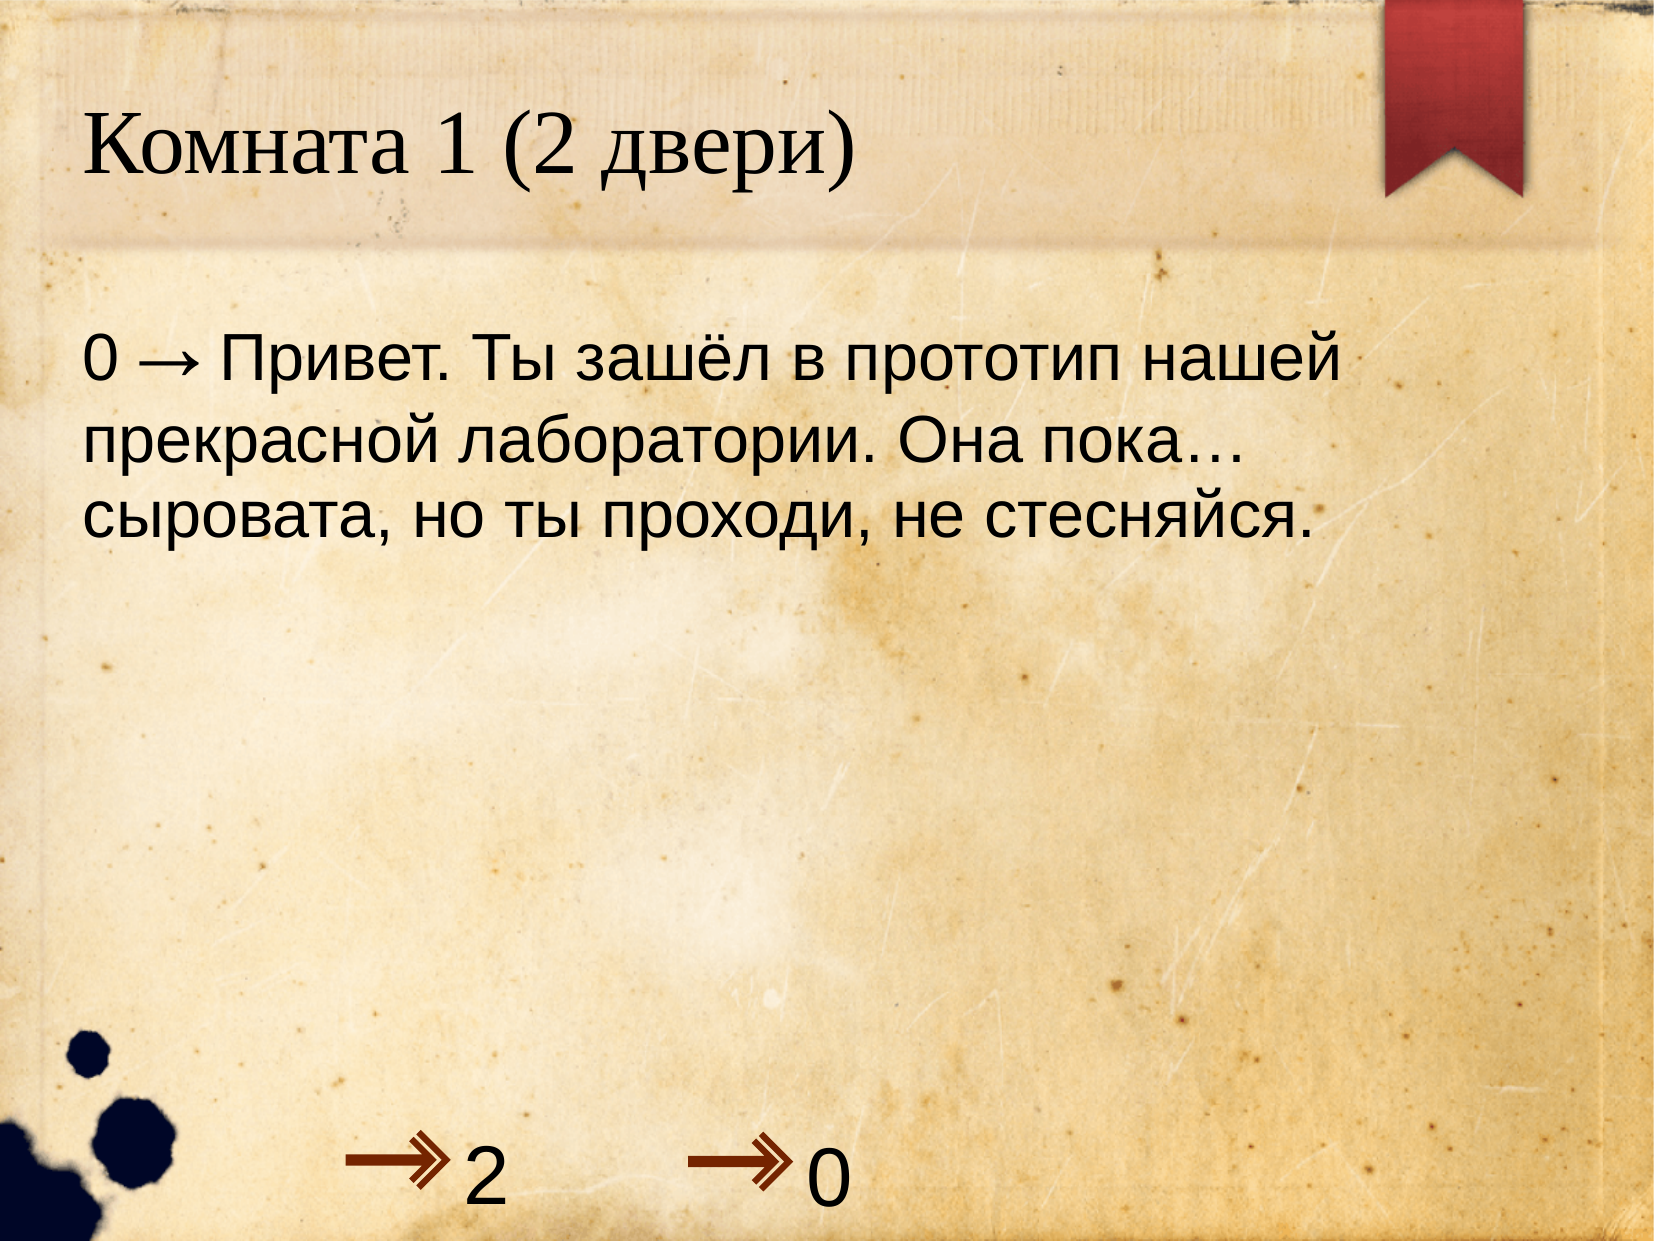

# Комната 1 (2 двери)
0→Привет. Ты зашёл в прототип нашей прекрасной лаборатории. Она пока… сыровата, но ты проходи, не стесняйся.
2
0